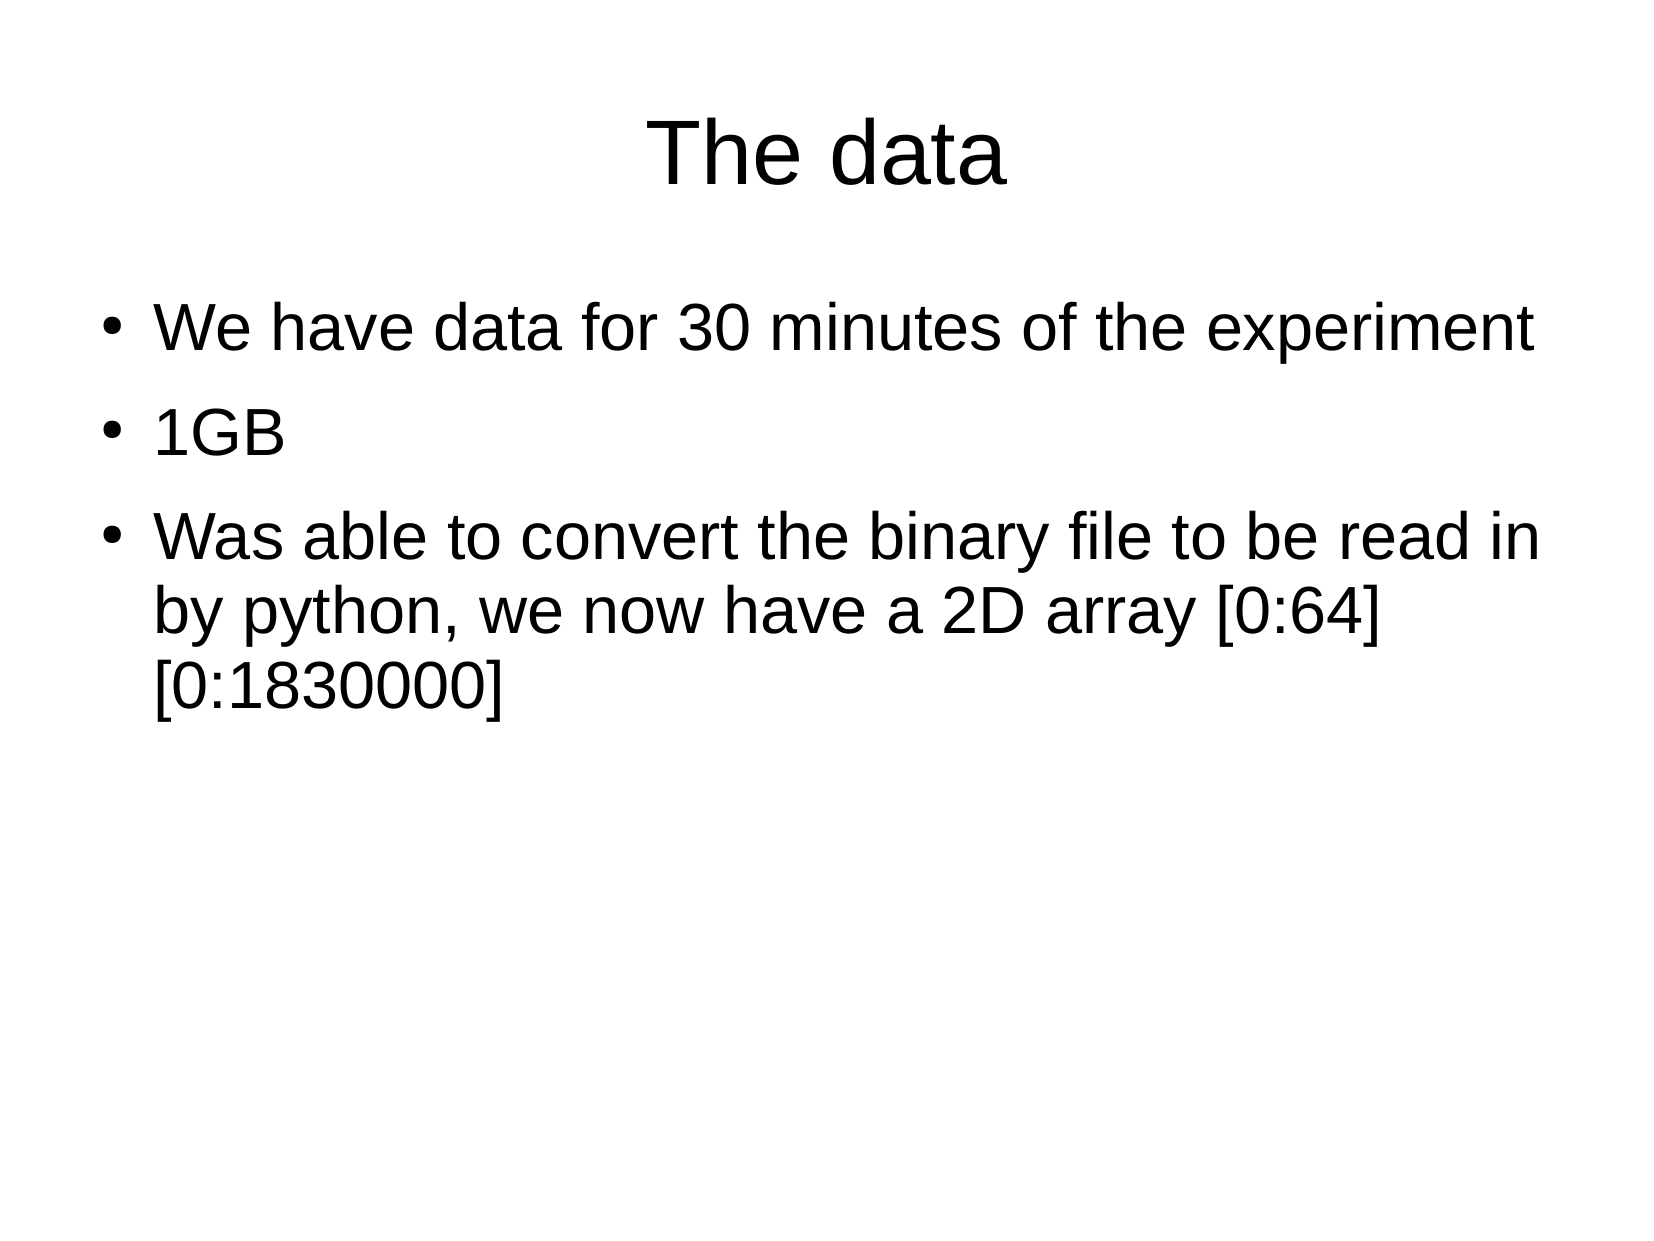

# The data
We have data for 30 minutes of the experiment
1GB
Was able to convert the binary file to be read in by python, we now have a 2D array [0:64][0:1830000]